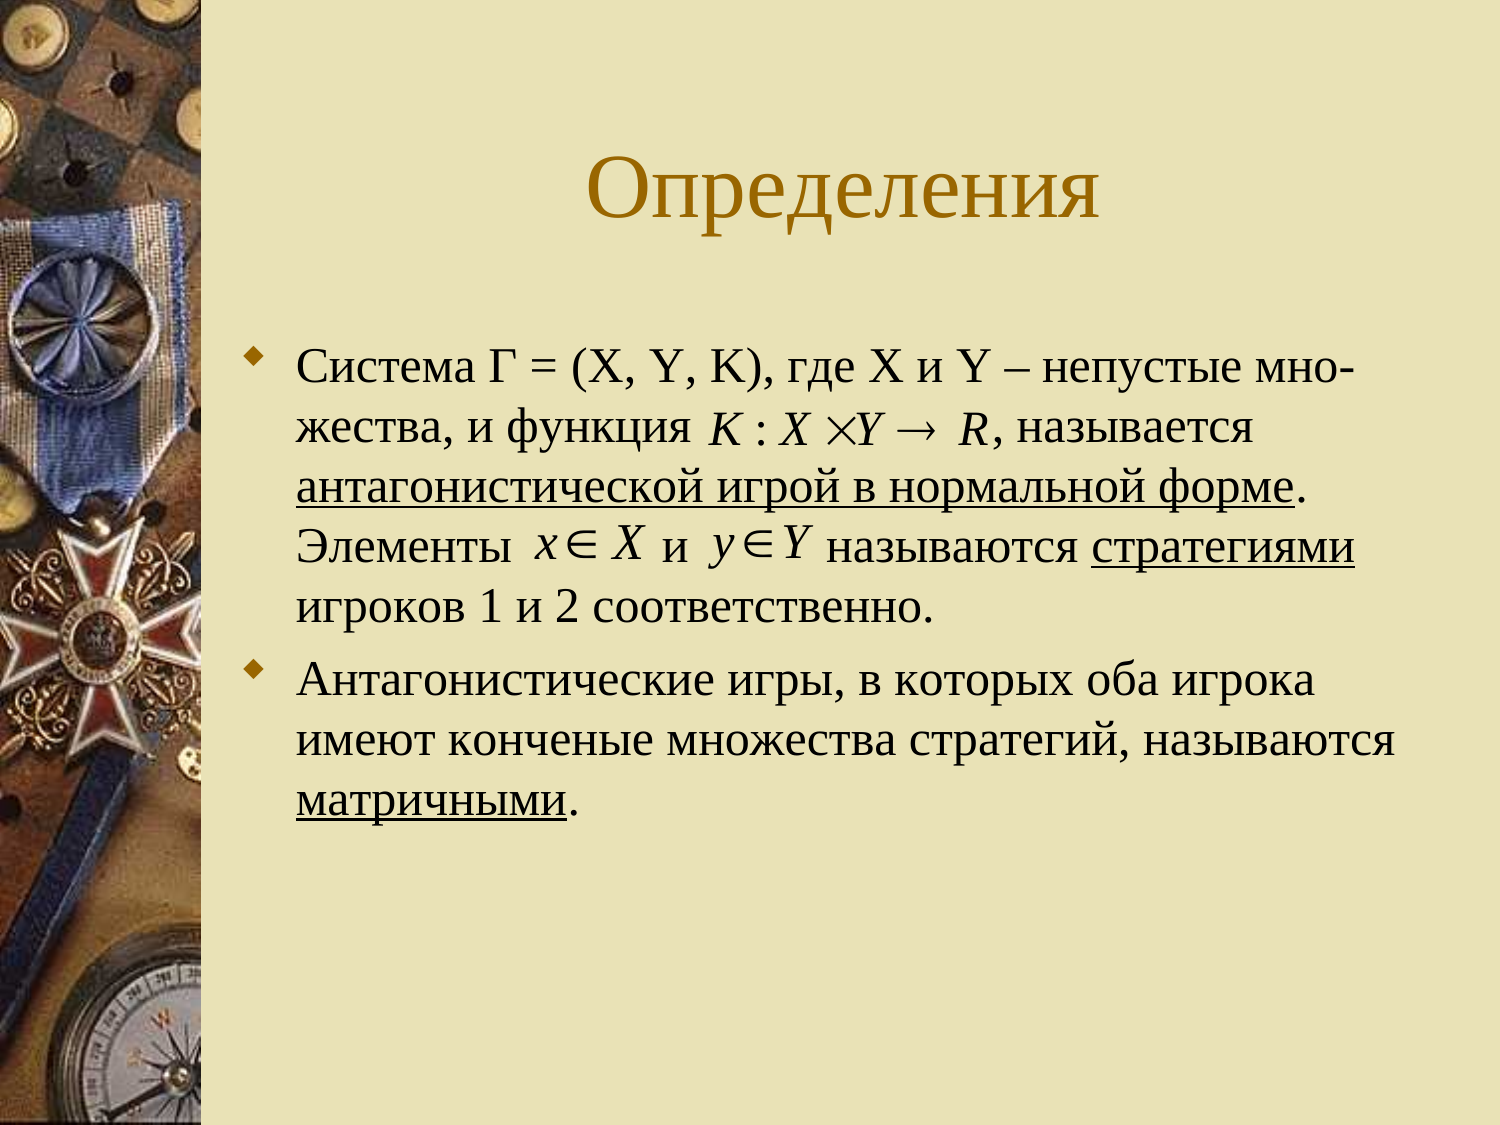

# Определения
Система Г = (X, Y, K), где X и Y – непустые мно-жества, и функция , называется антагонистической игрой в нормальной форме. Элементы и называются стратегиями игроков 1 и 2 соответственно.
Антагонистические игры, в которых оба игрока имеют конченые множества стратегий, называются матричными.